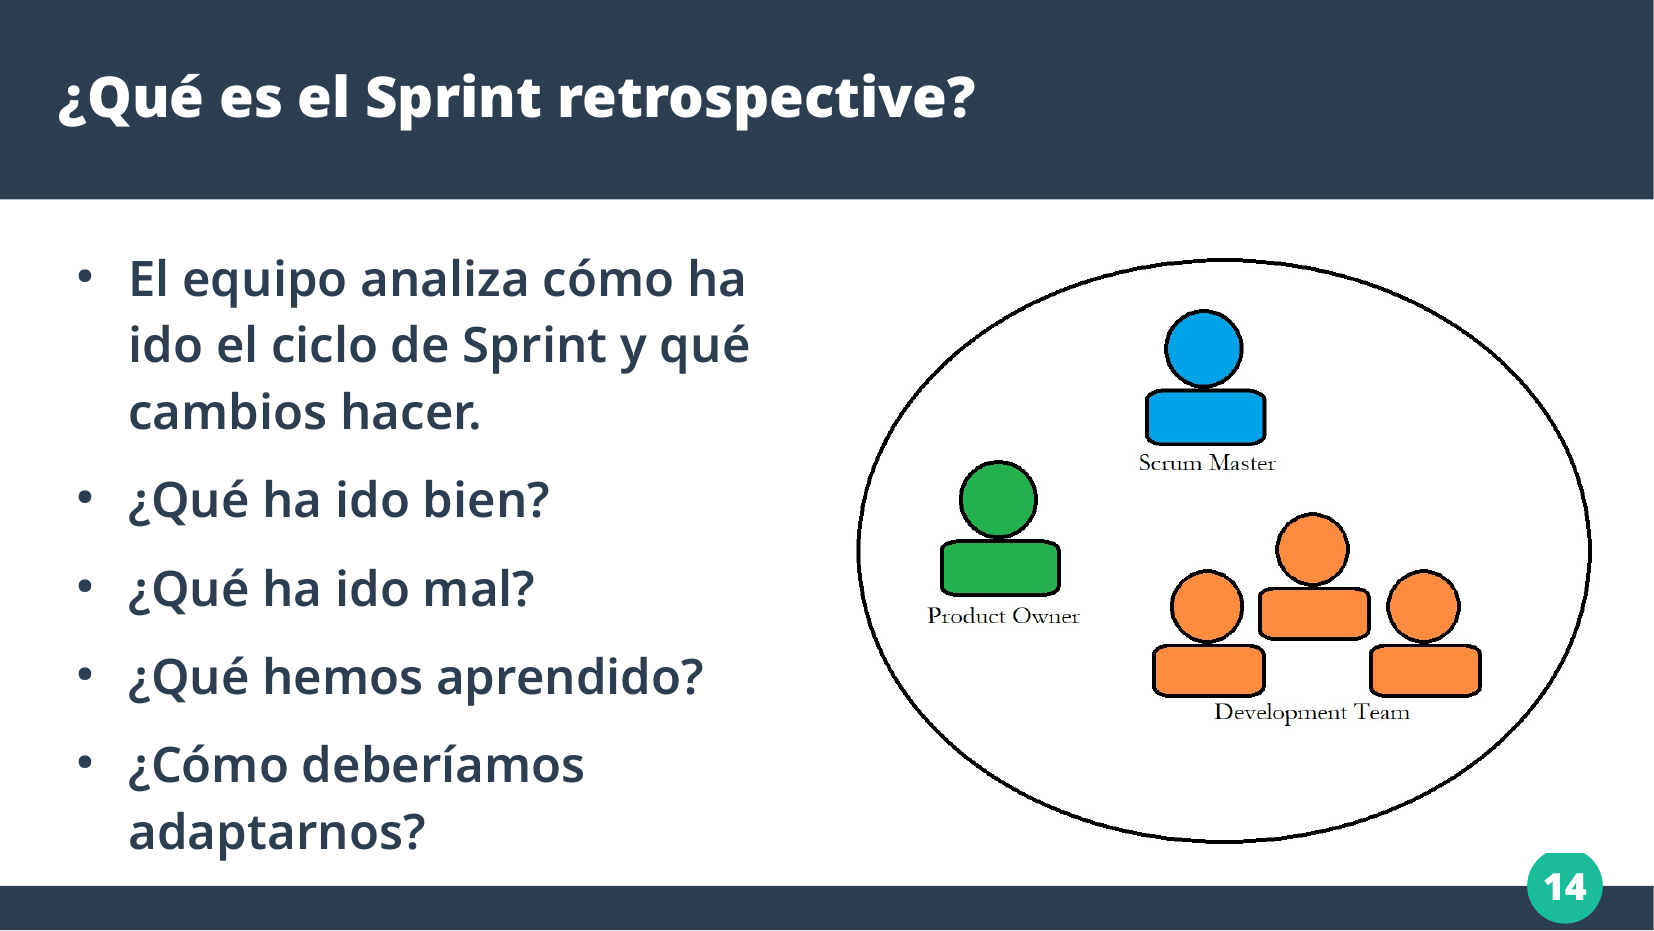

# ¿Qué es el Sprint retrospective?
El equipo analiza cómo ha ido el ciclo de Sprint y qué cambios hacer.
¿Qué ha ido bien?
¿Qué ha ido mal?
¿Qué hemos aprendido?
¿Cómo deberíamos adaptarnos?